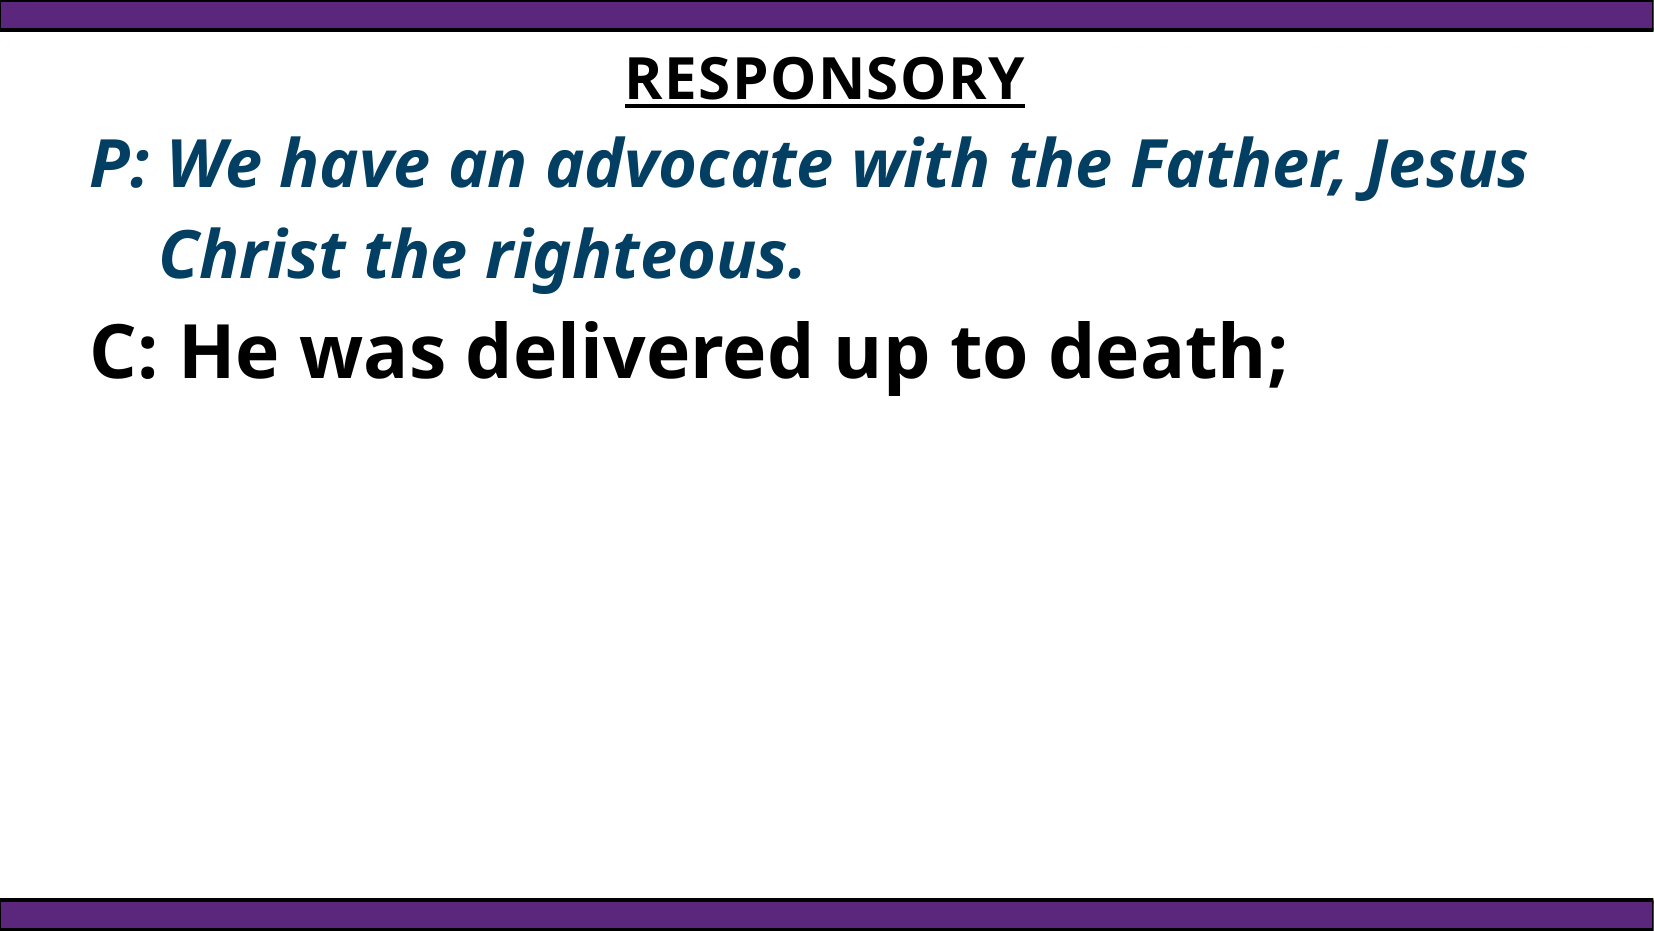

RESPONSORY
P: We have an advocate with the Father, Jesus
 Christ the righteous.
C: He was delivered up to death;